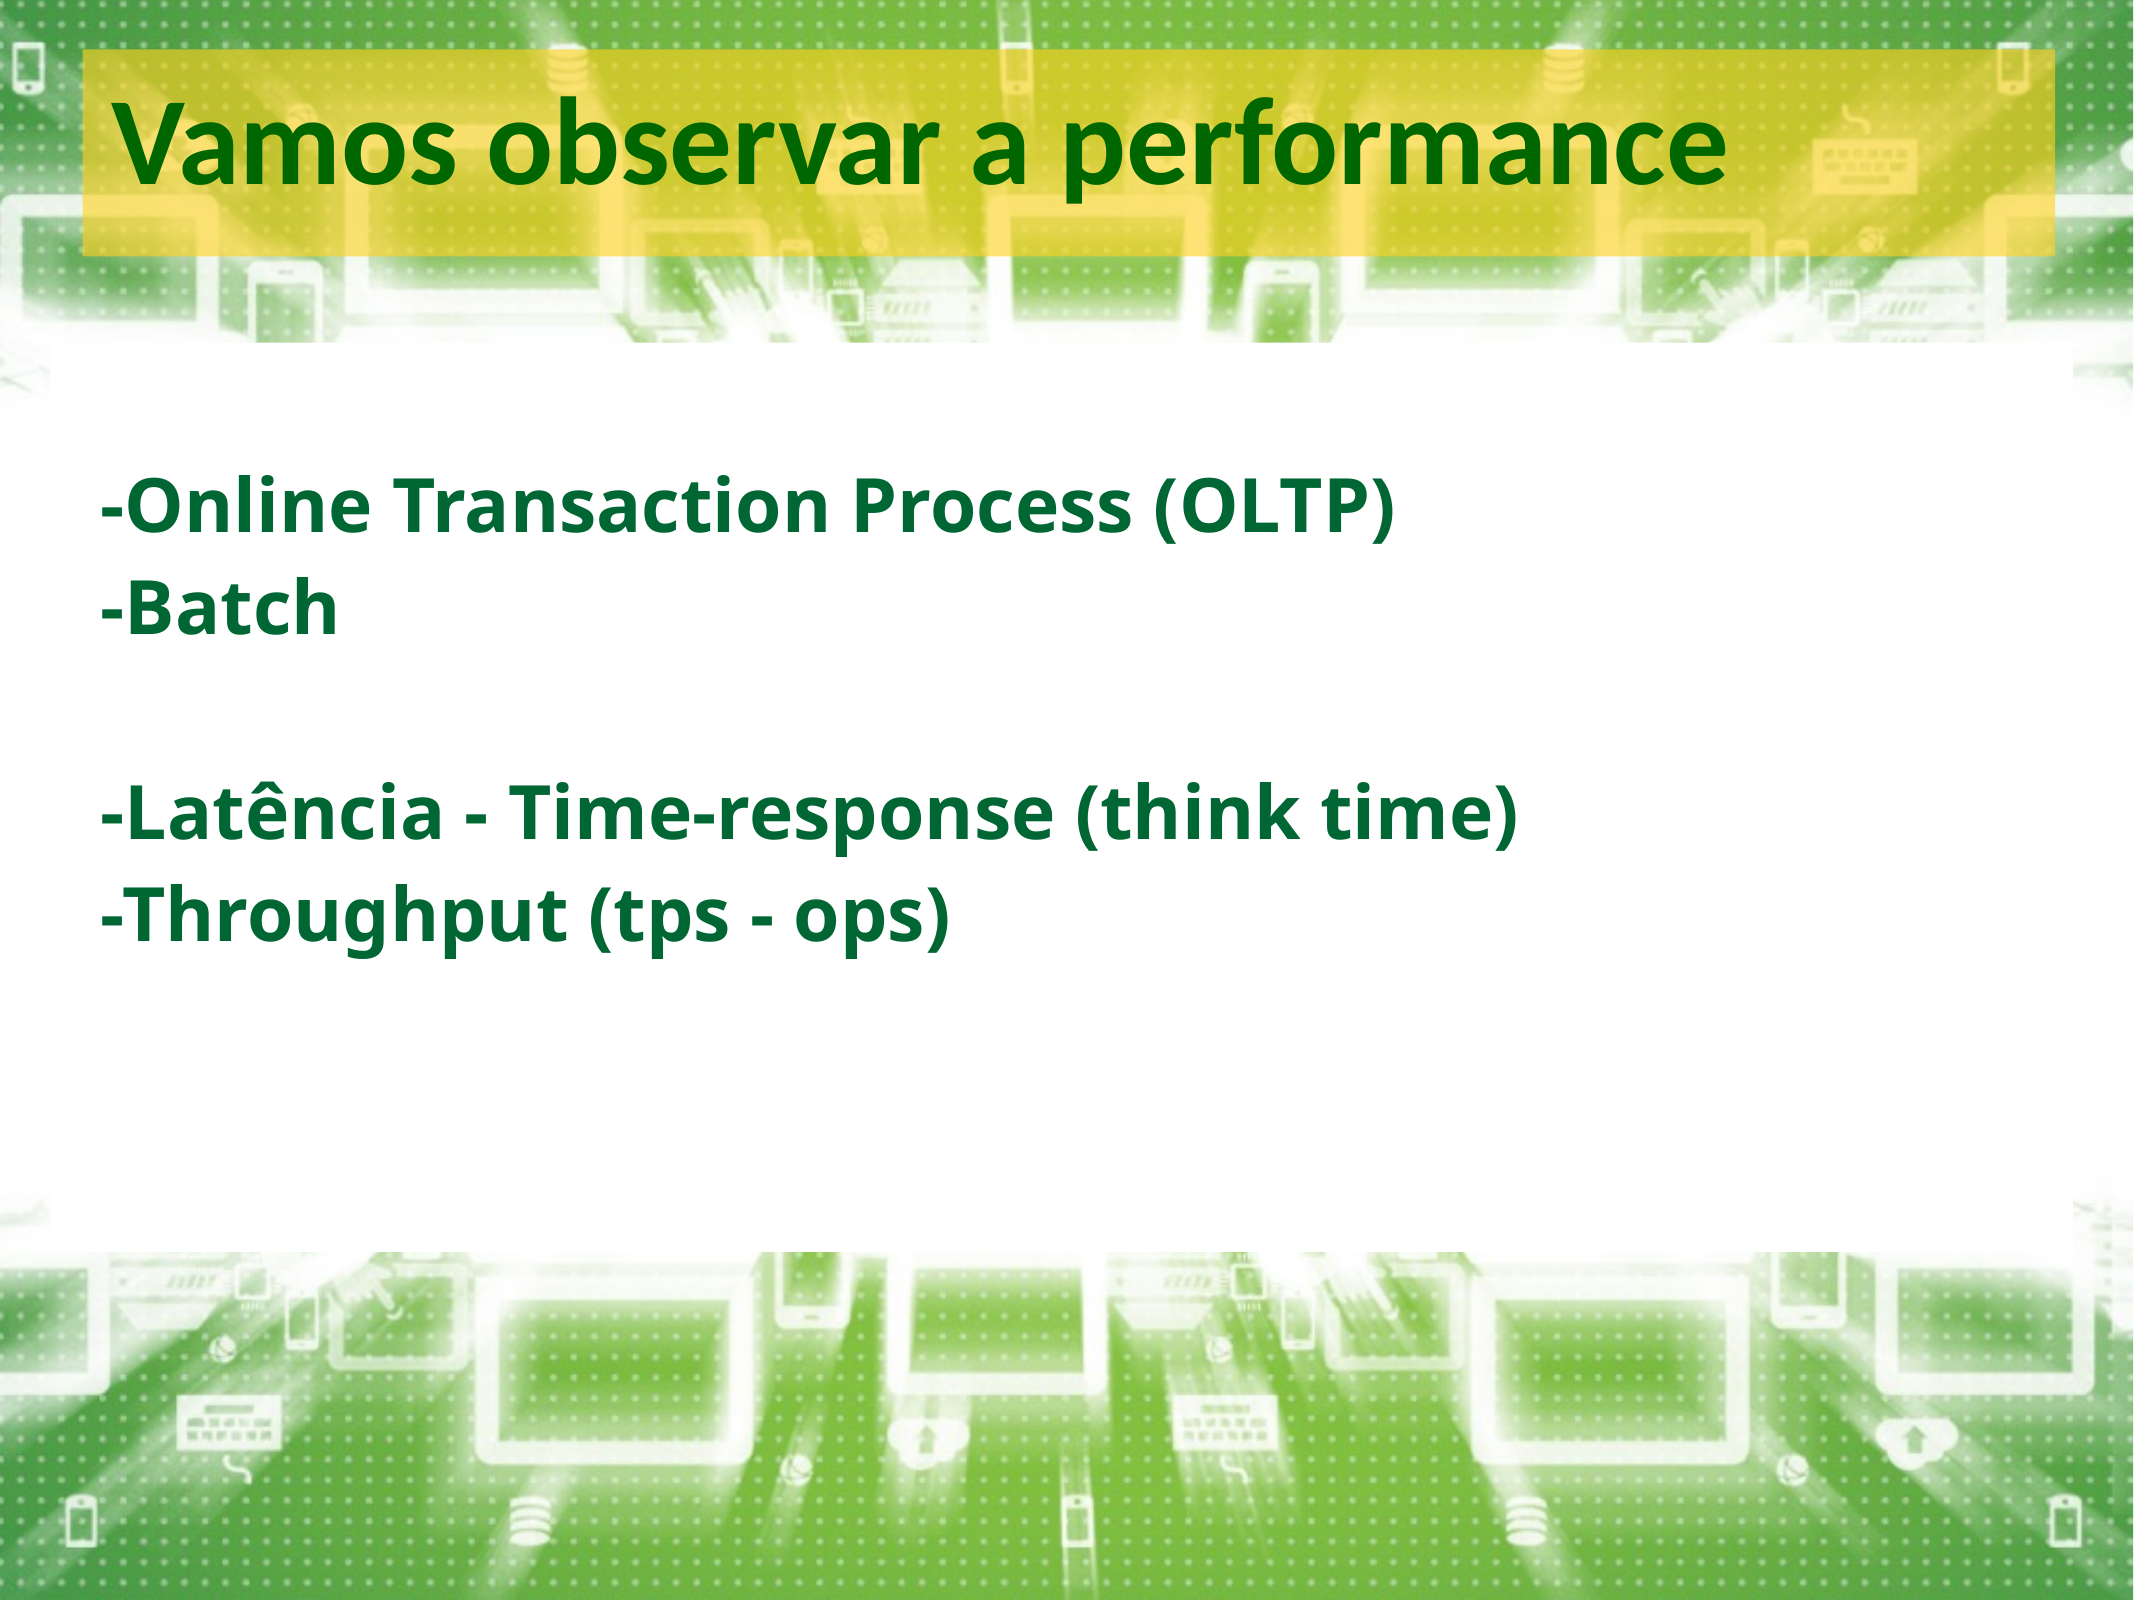

# Vamos observar a performance
-Online Transaction Process (OLTP)
-Batch
-Latência - Time-response (think time)
-Throughput (tps - ops)